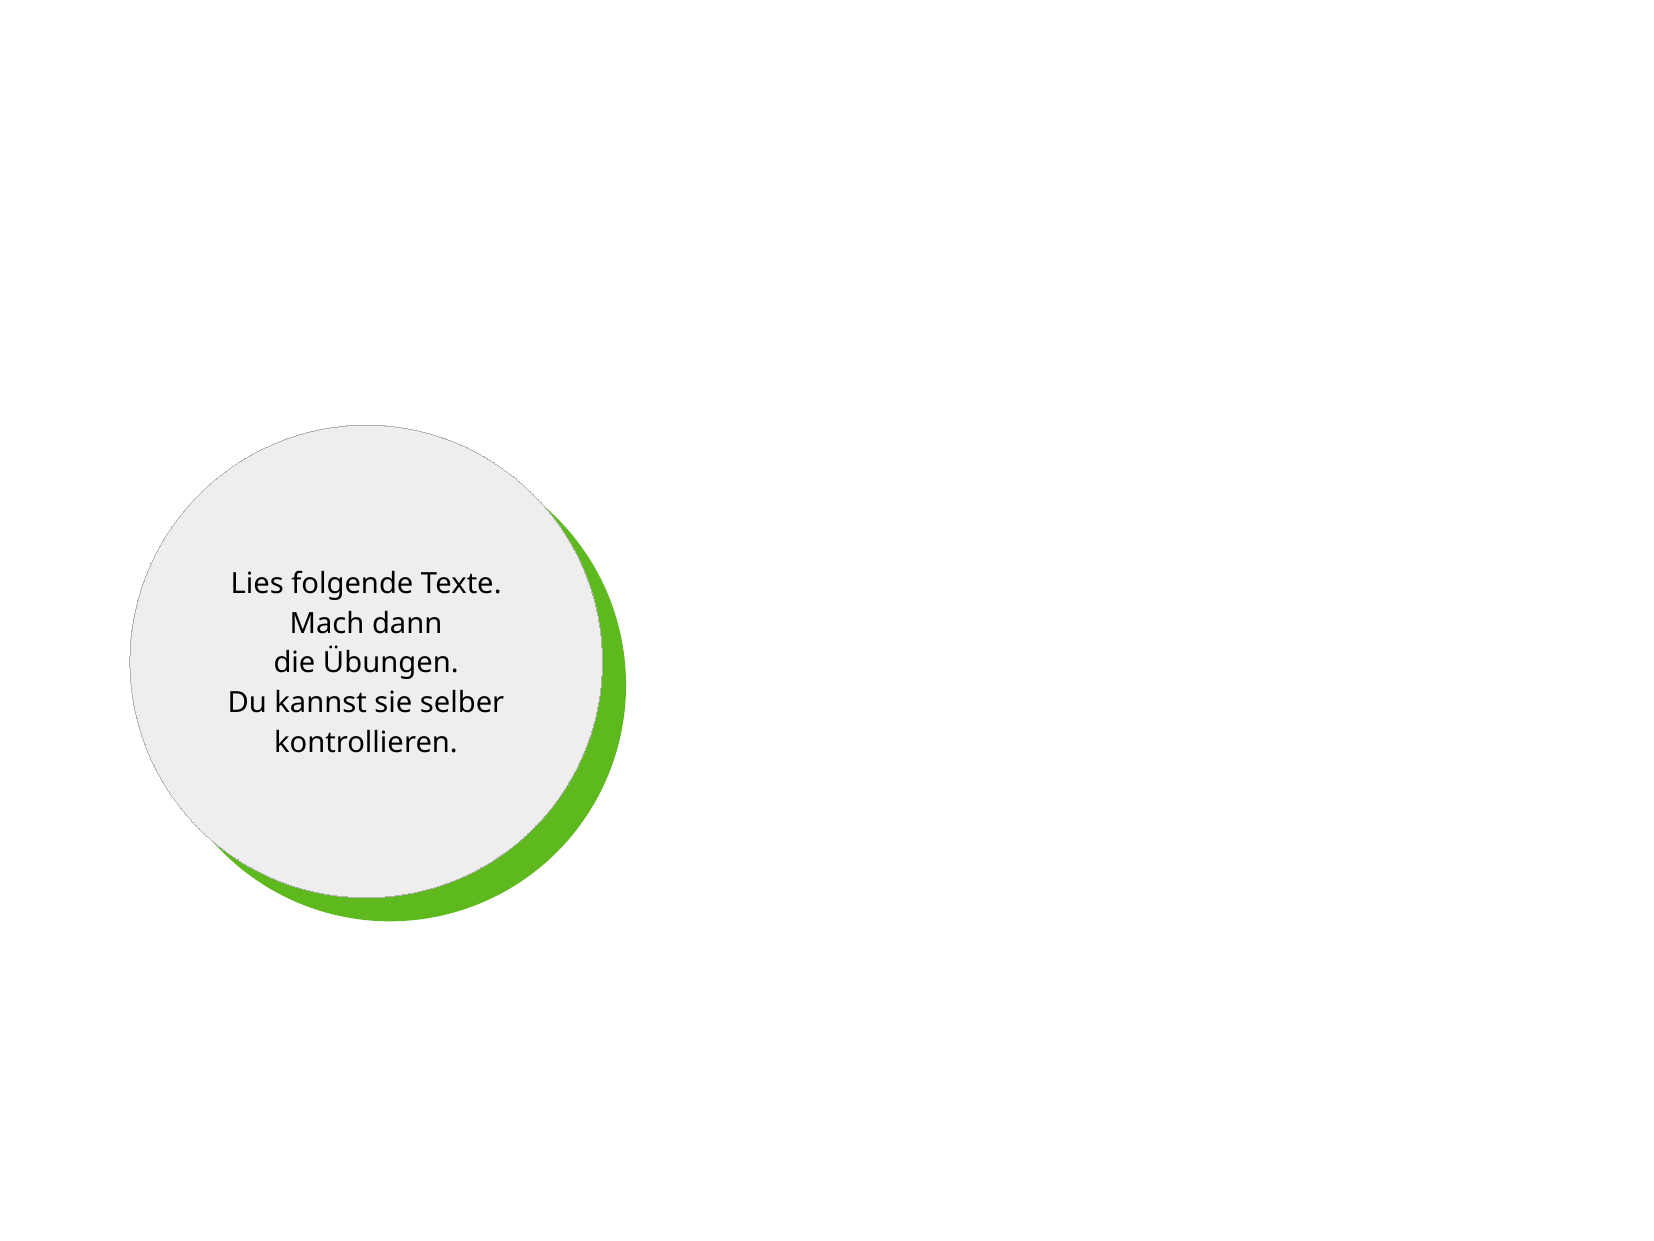

Lies folgende Texte.
Mach dann
die Übungen.
Du kannst sie selber
kontrollieren.